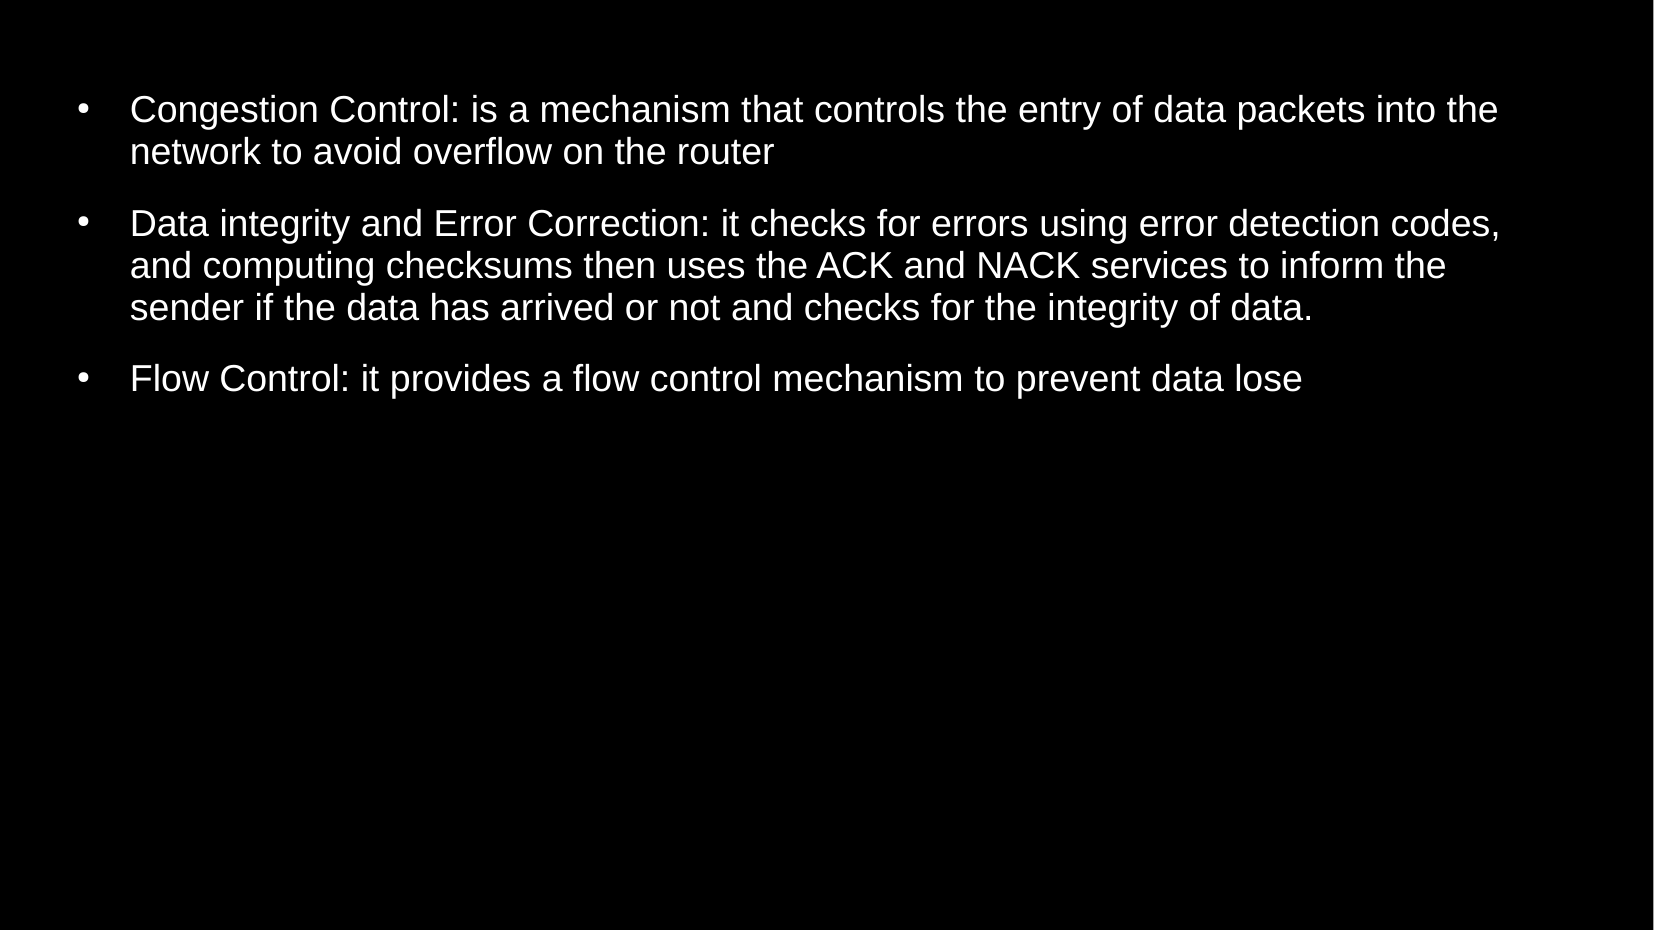

# Congestion Control: is a mechanism that controls the entry of data packets into the network to avoid overflow on the router
Data integrity and Error Correction: it checks for errors using error detection codes, and computing checksums then uses the ACK and NACK services to inform the sender if the data has arrived or not and checks for the integrity of data.
Flow Control: it provides a flow control mechanism to prevent data lose
42